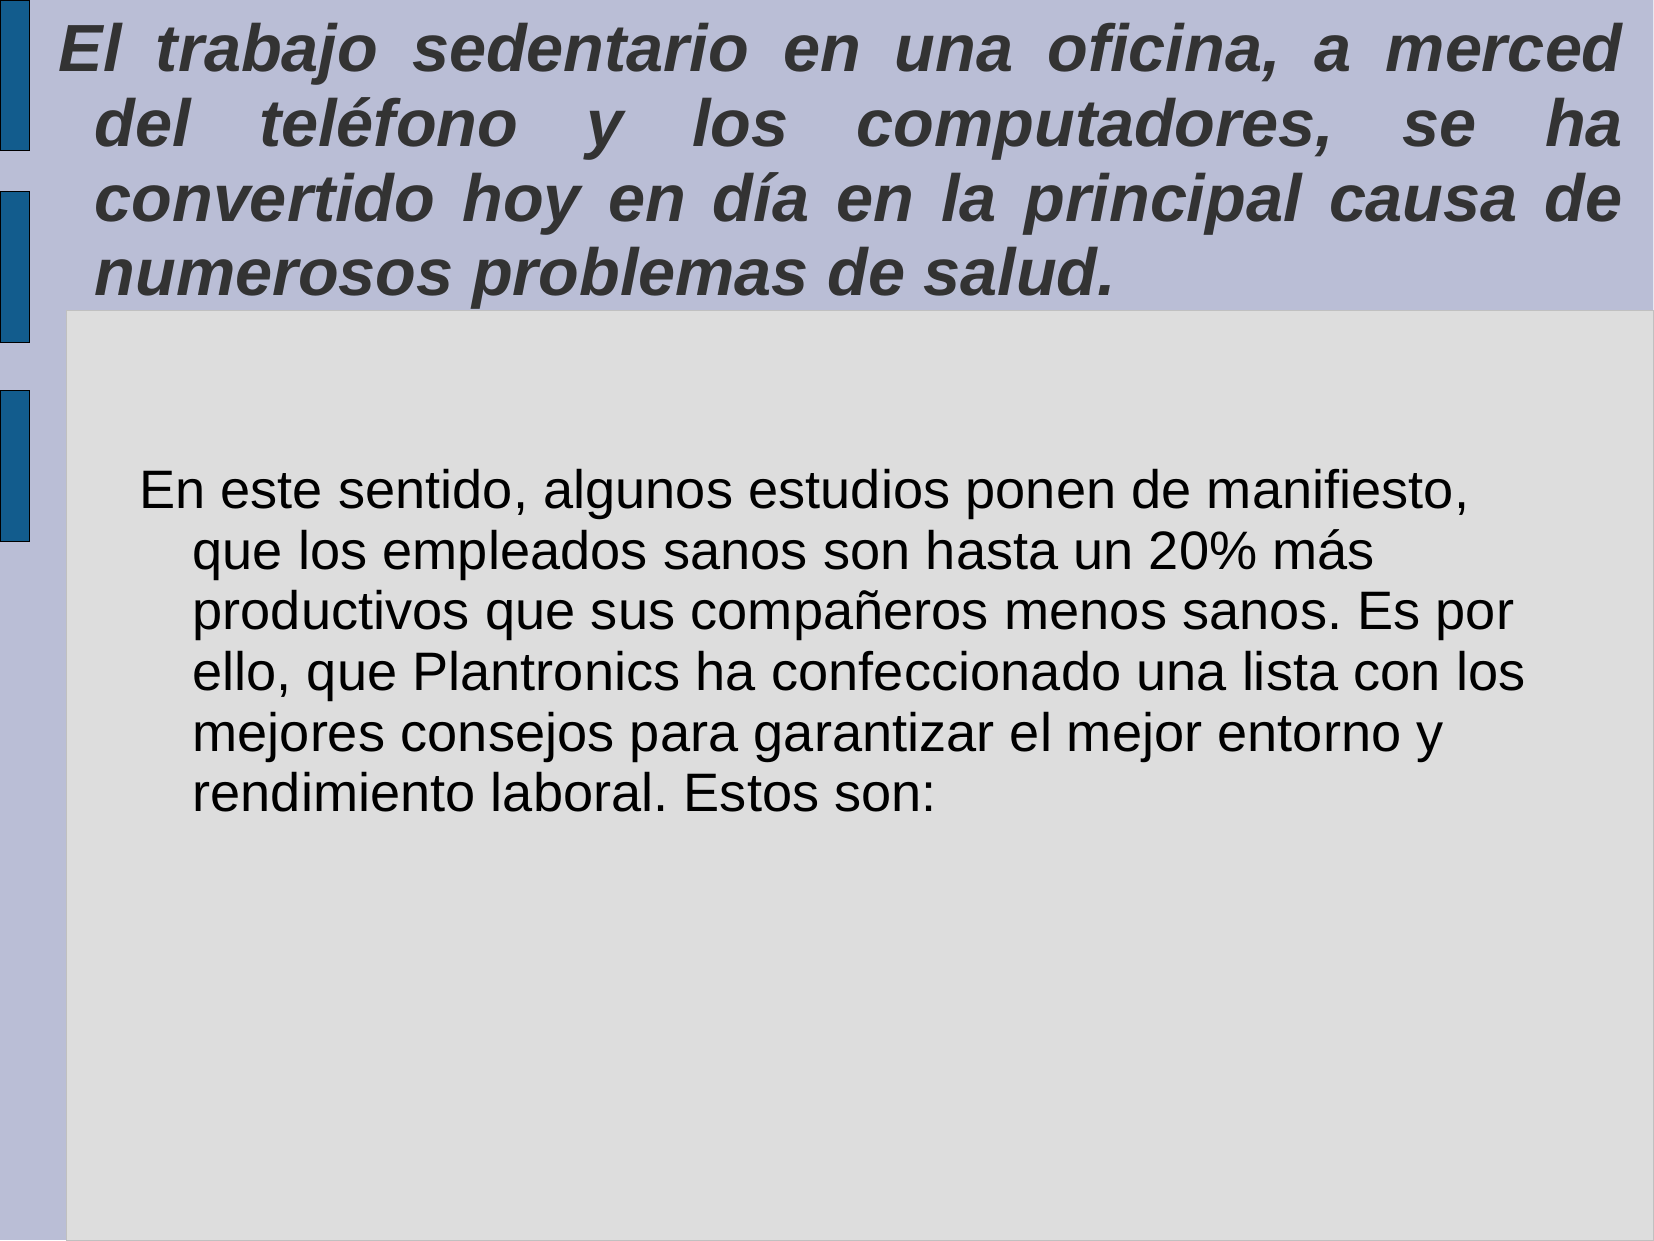

# El trabajo sedentario en una oficina, a merced del teléfono y los computadores, se ha convertido hoy en día en la principal causa de numerosos problemas de salud.
En este sentido, algunos estudios ponen de manifiesto, que los empleados sanos son hasta un 20% más productivos que sus compañeros menos sanos. Es por ello, que Plantronics ha confeccionado una lista con los mejores consejos para garantizar el mejor entorno y rendimiento laboral. Estos son: